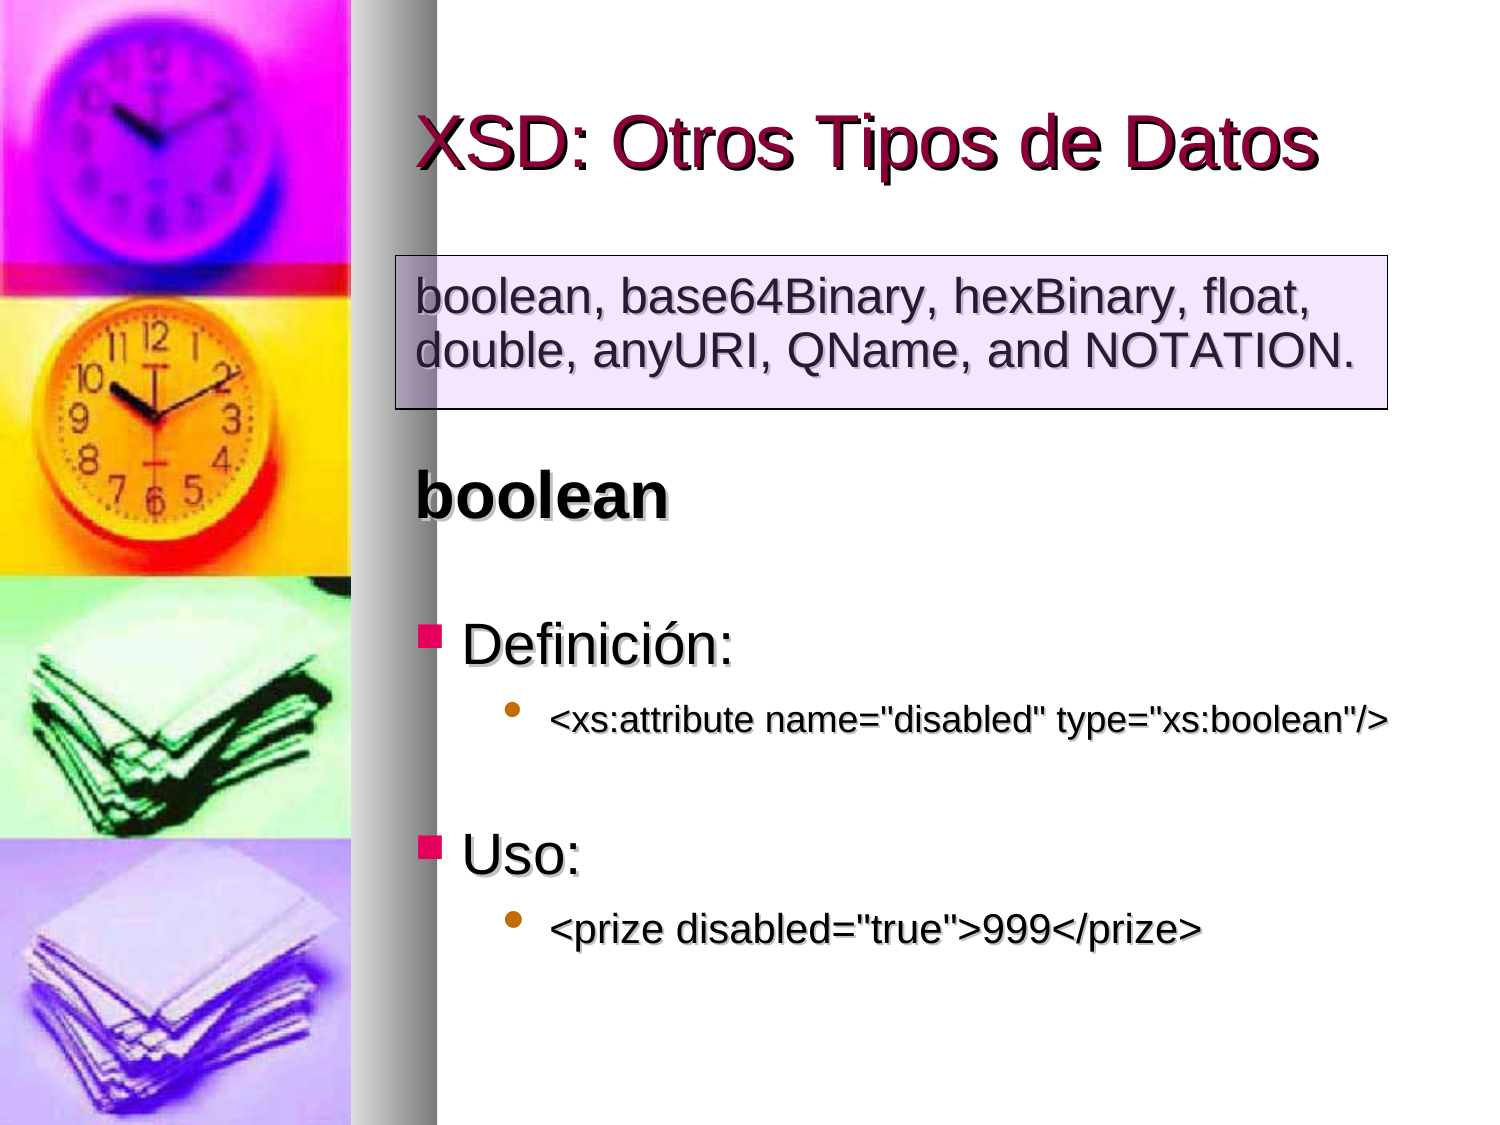

# XSD: Otros Tipos de Datos
boolean, base64Binary, hexBinary, float, double, anyURI, QName, and NOTATION.
boolean
 Definición:
<xs:attribute name="disabled" type="xs:boolean"/>
 Uso:
<prize disabled="true">999</prize>